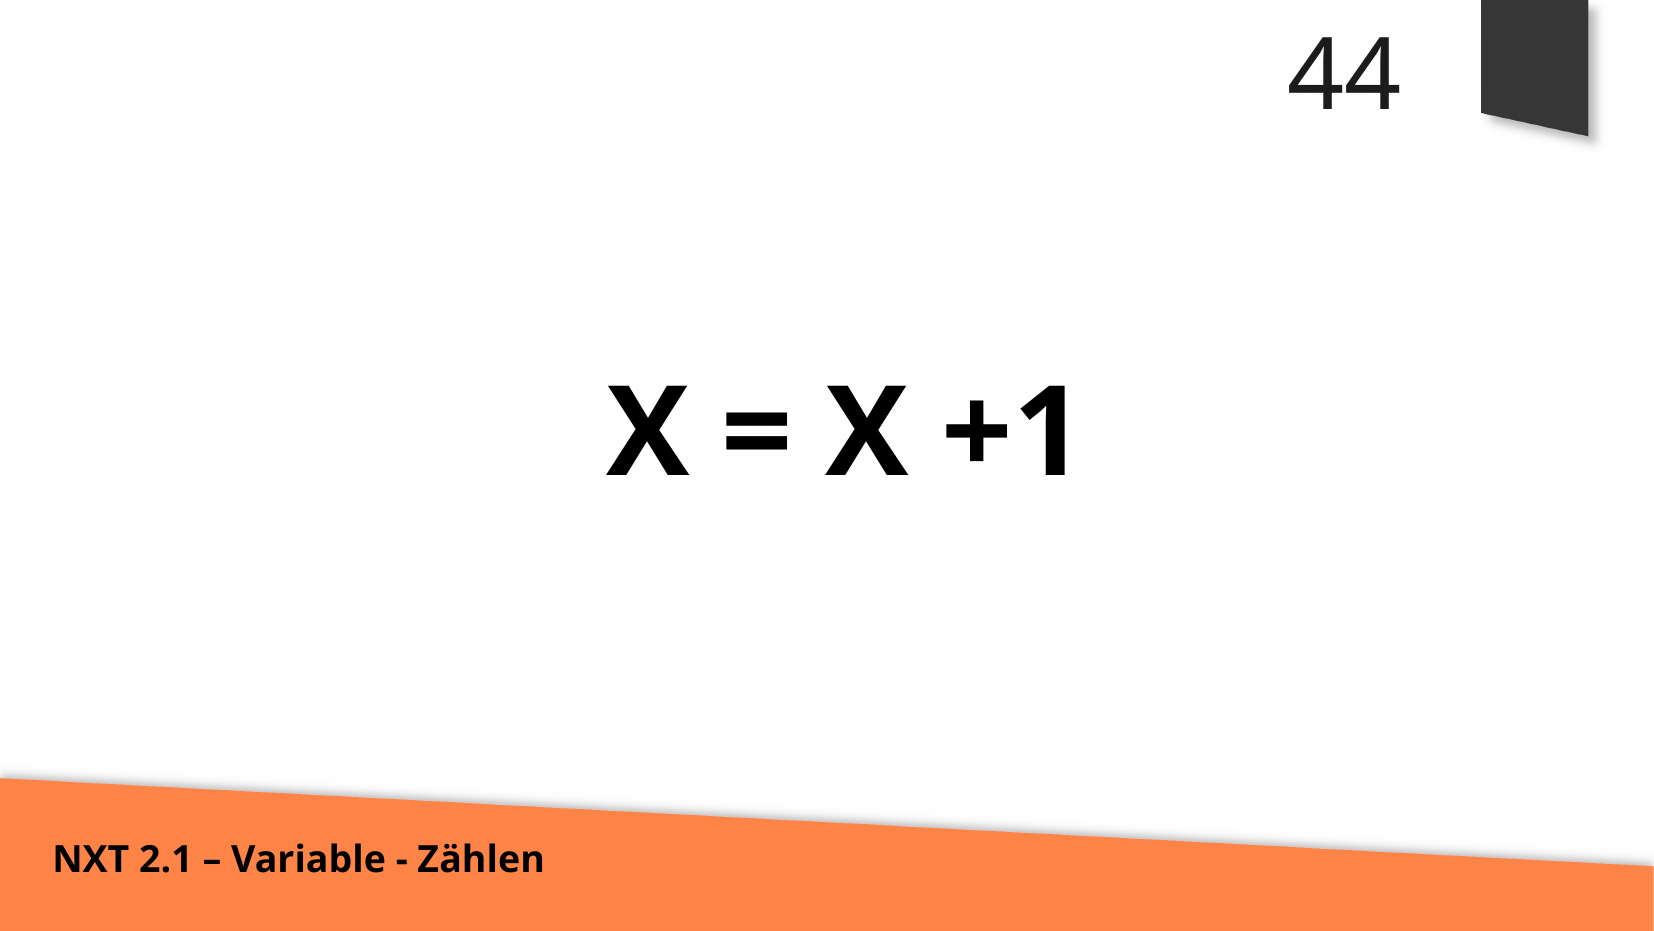

# X = X +1
NXT 2.1 – Variable - Zählen